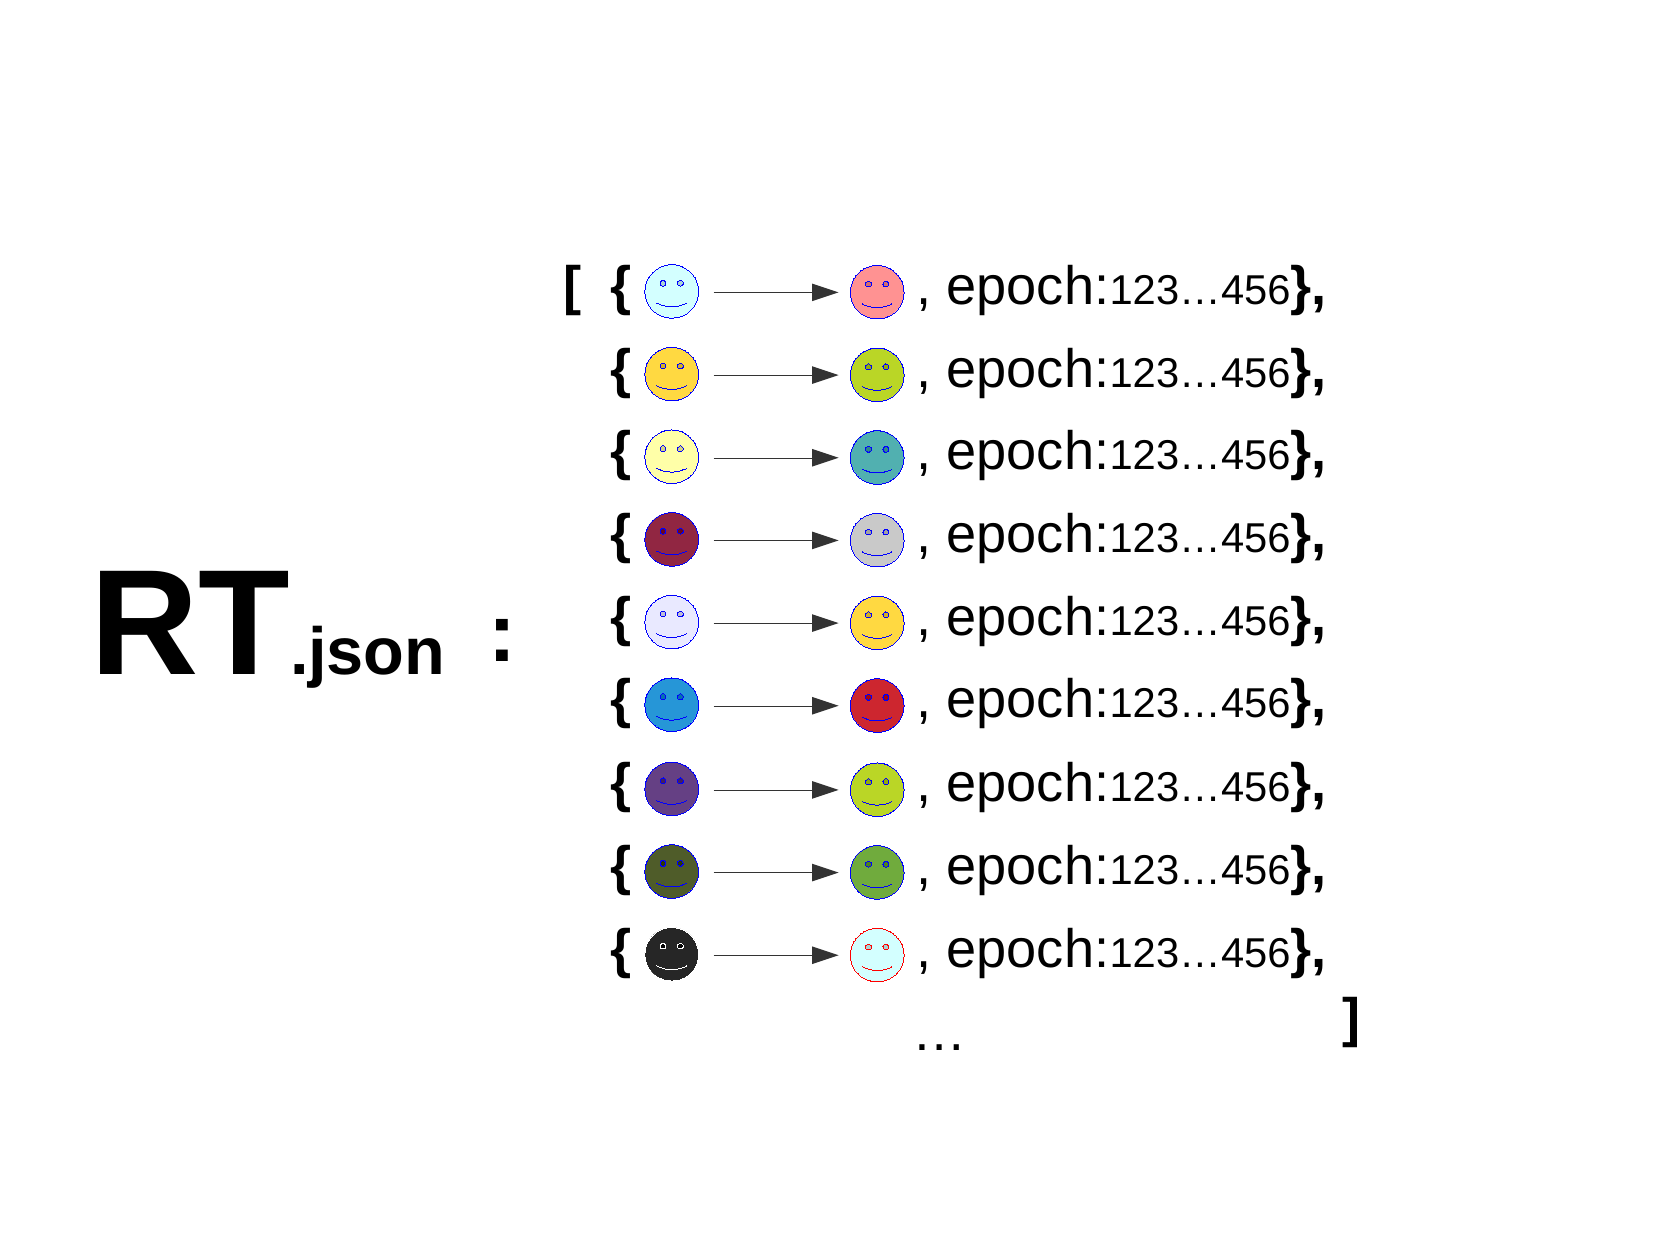

[
{ , epoch:123…456},
{ , epoch:123…456},
{ , epoch:123…456},
{ , epoch:123…456},
RT.json
:
{ , epoch:123…456},
{ , epoch:123…456},
{ , epoch:123…456},
{ , epoch:123…456},
{ , epoch:123…456},
]
…